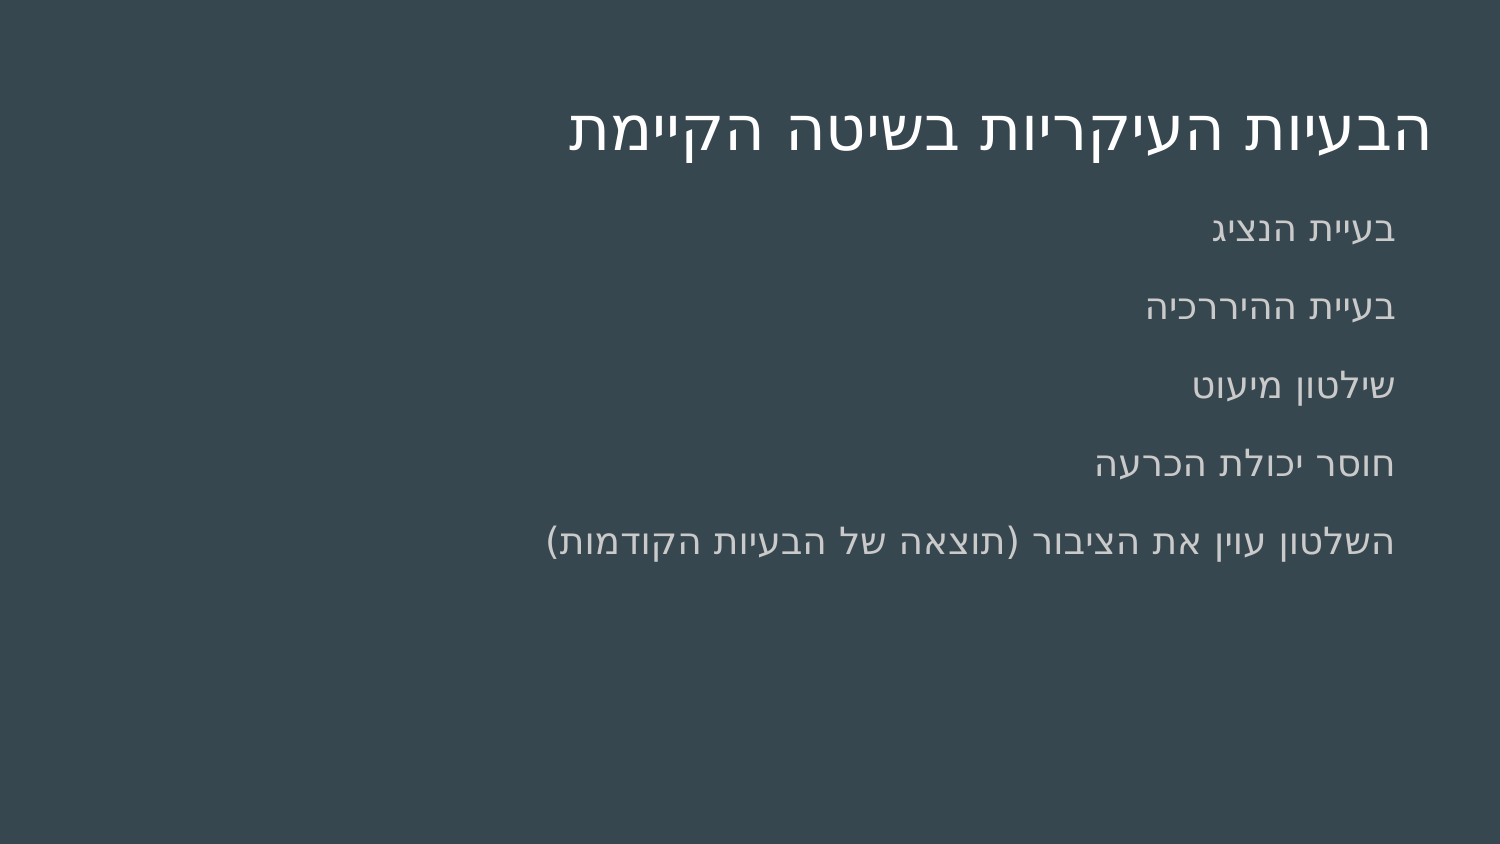

# הבעיות העיקריות בשיטה הקיימת
בעיית הנציג
בעיית ההיררכיה
שילטון מיעוט
חוסר יכולת הכרעה
השלטון עוין את הציבור (תוצאה של הבעיות הקודמות)